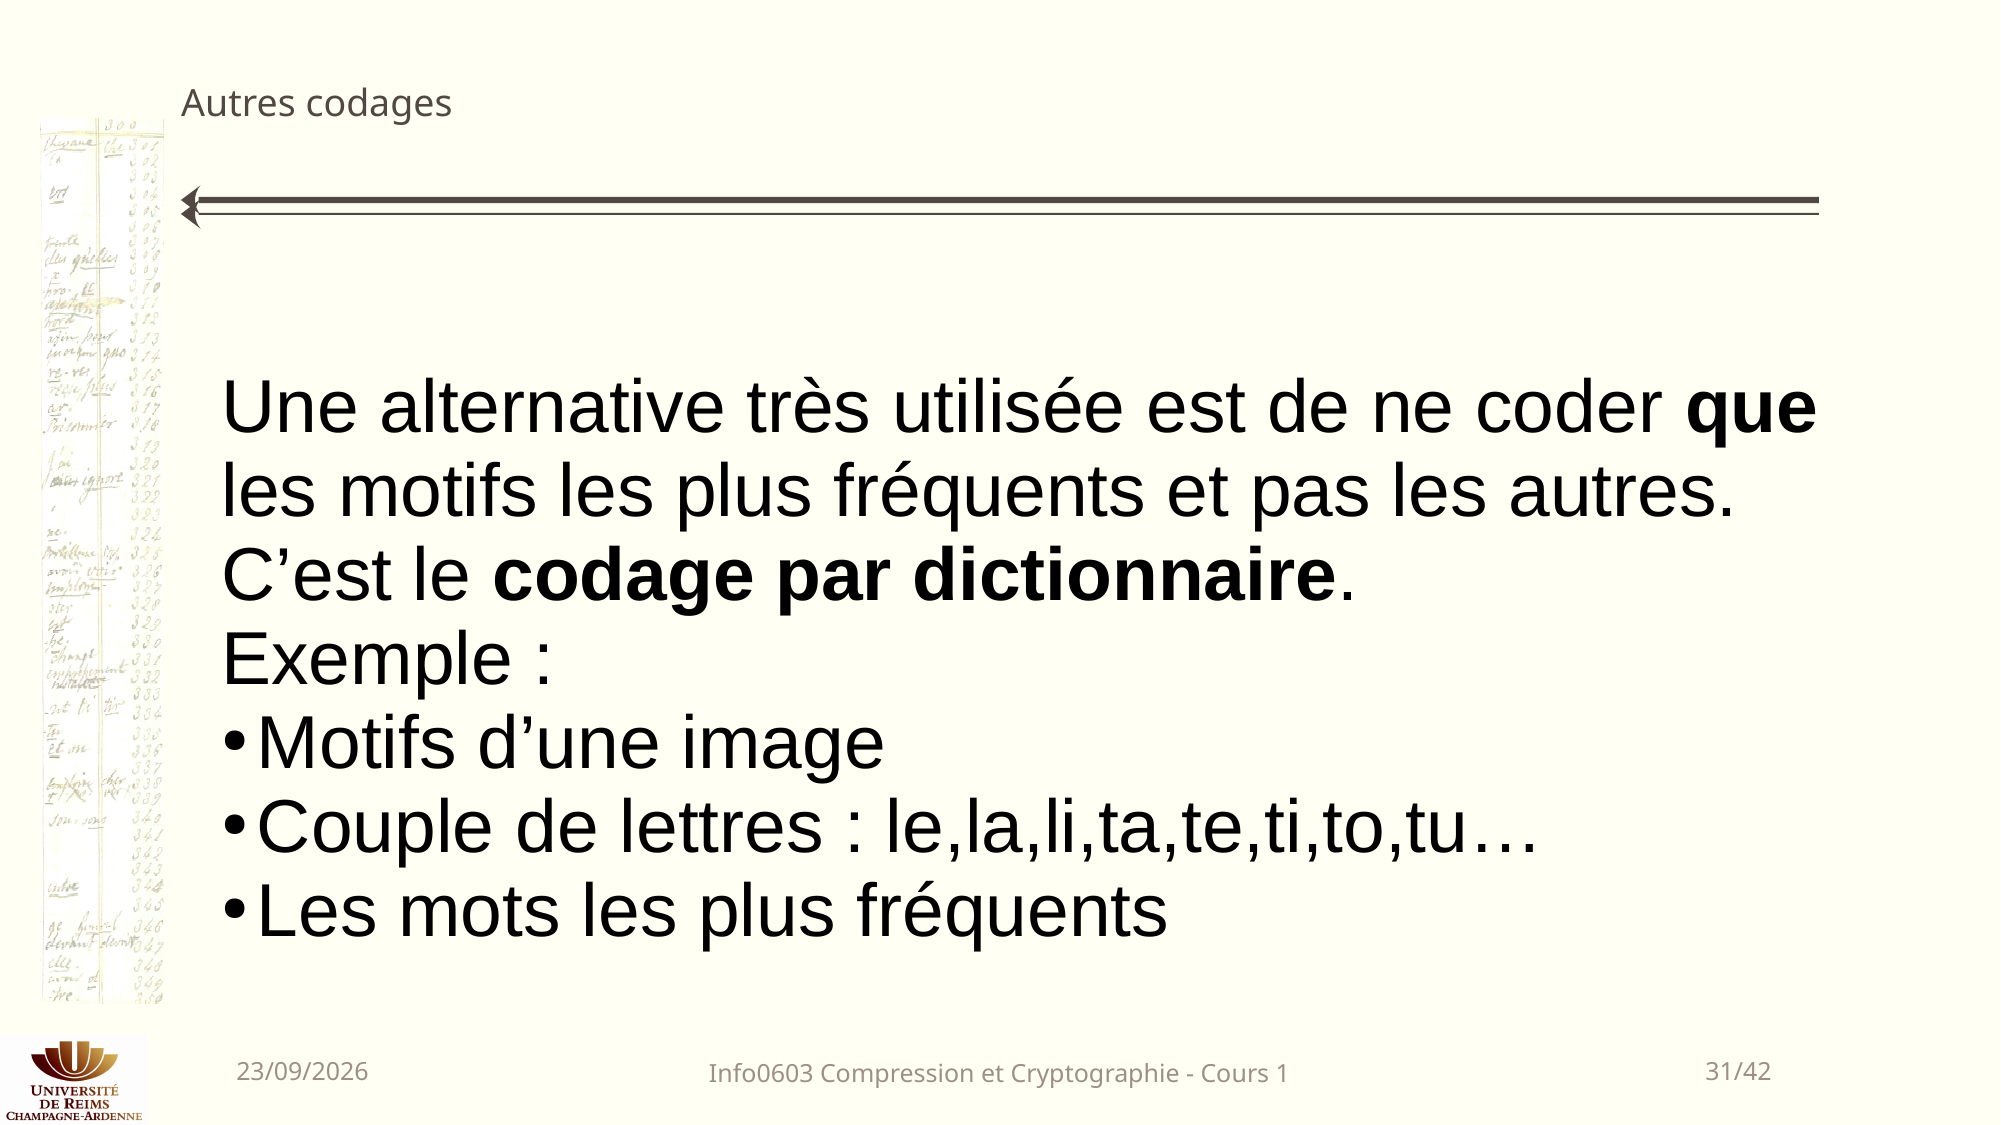

# Autres codages
Une alternative très utilisée est de ne coder que les motifs les plus fréquents et pas les autres.
C’est le codage par dictionnaire.
Exemple :
Motifs d’une image
Couple de lettres : le,la,li,ta,te,ti,to,tu…
Les mots les plus fréquents